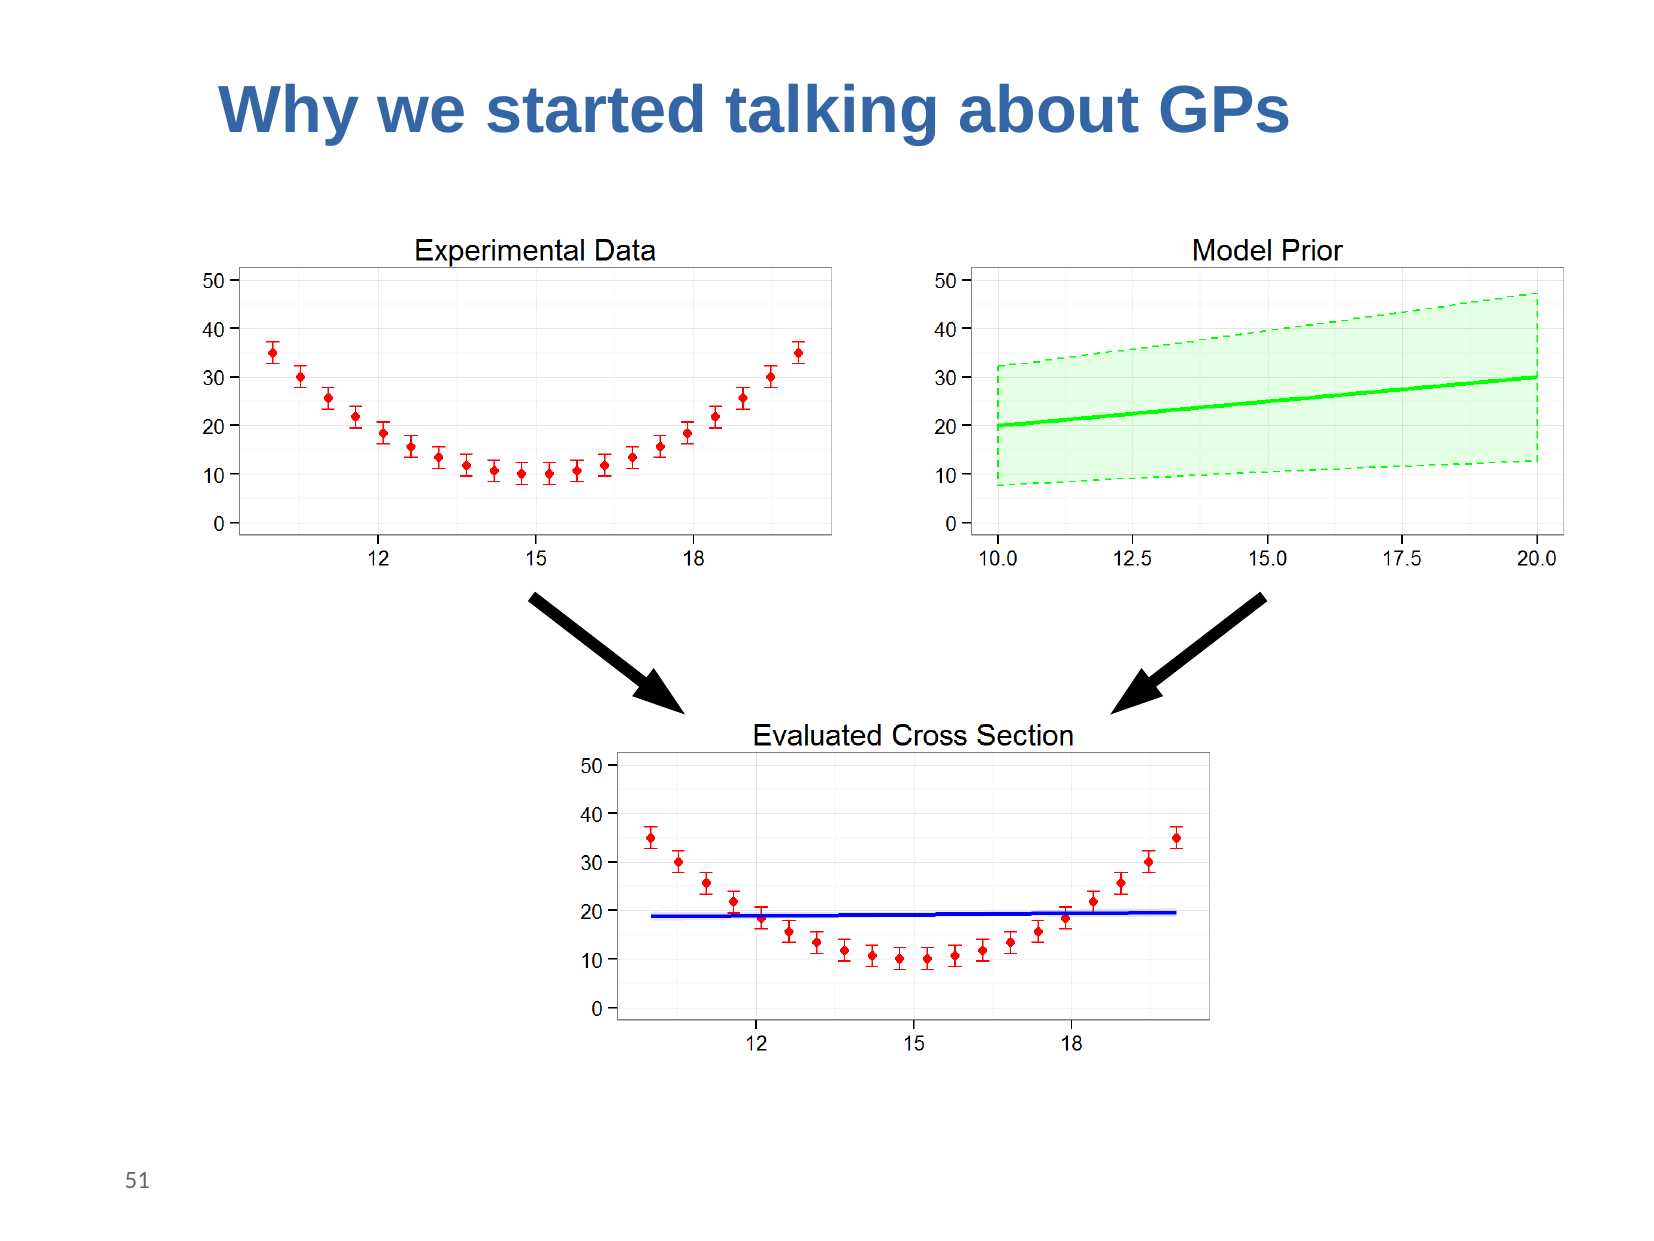

# Why we started talking about GPs
51